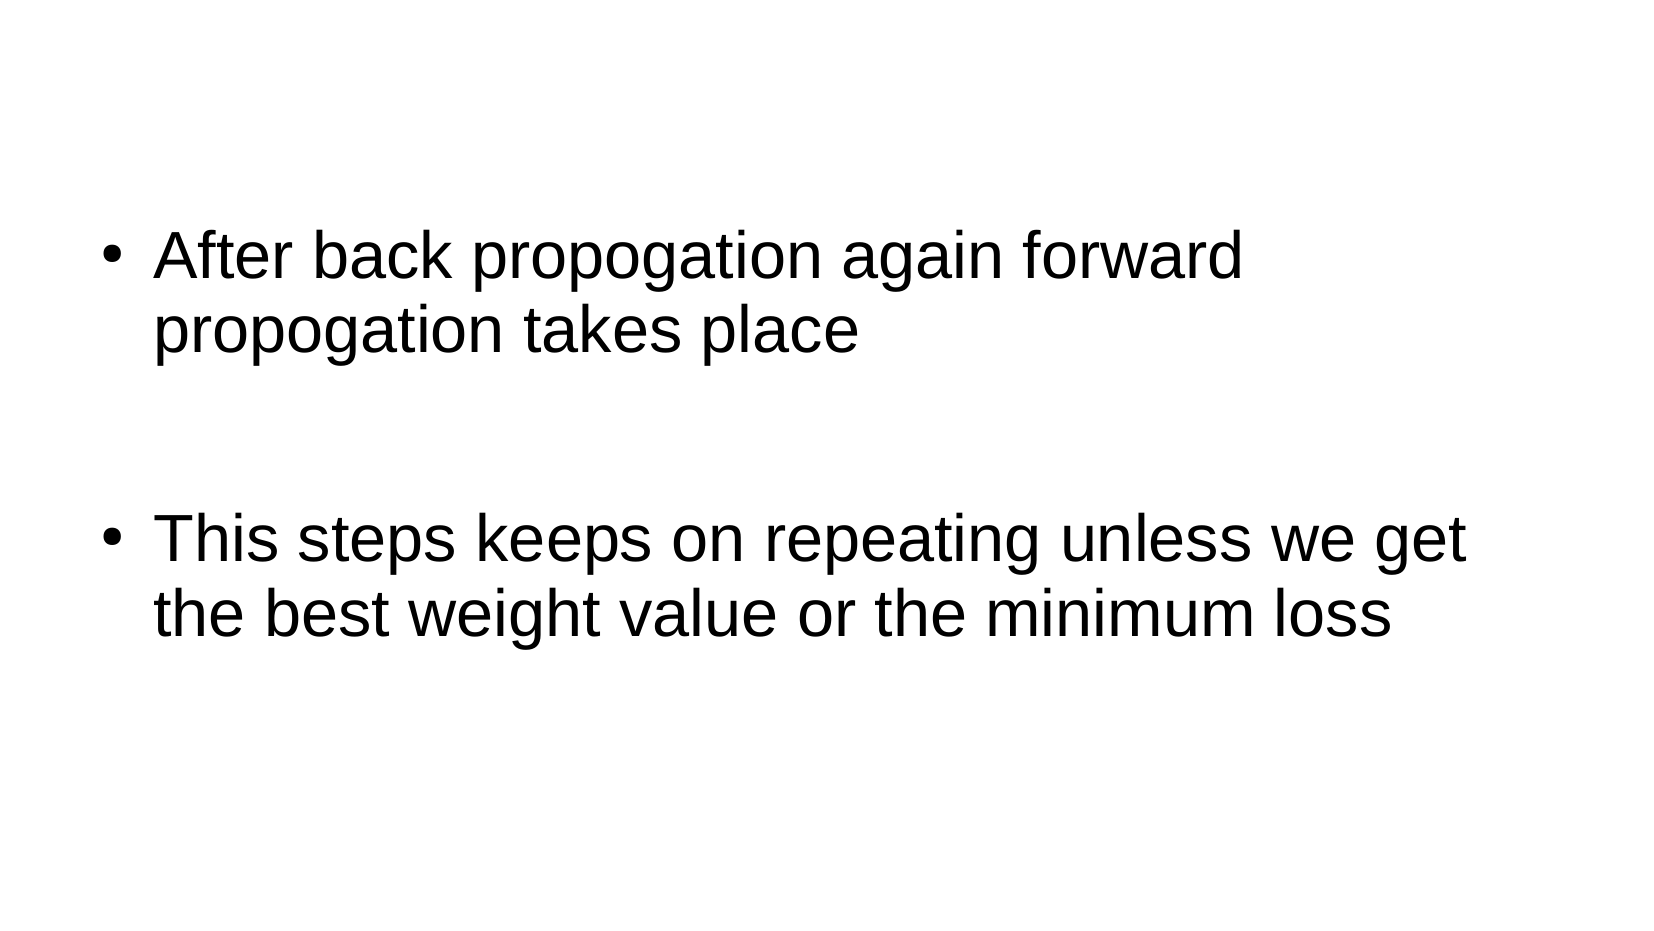

# After back propogation again forward propogation takes place
This steps keeps on repeating unless we get the best weight value or the minimum loss